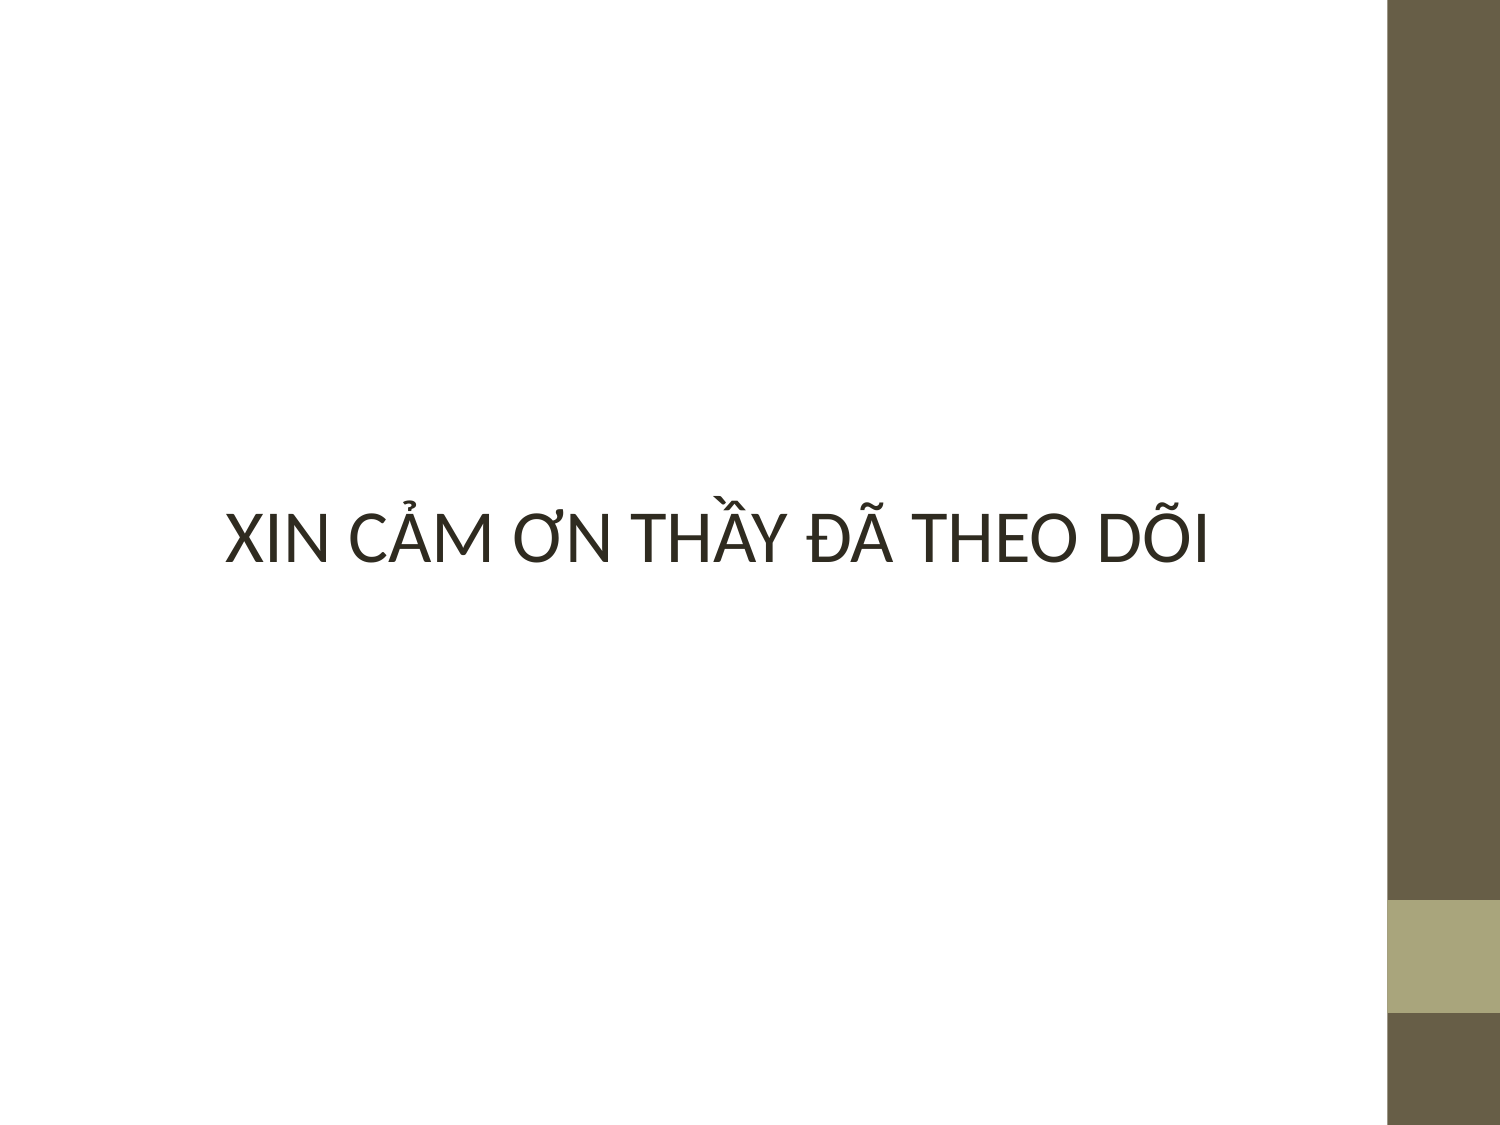

#
XIN CẢM ƠN THẦY ĐÃ THEO DÕI